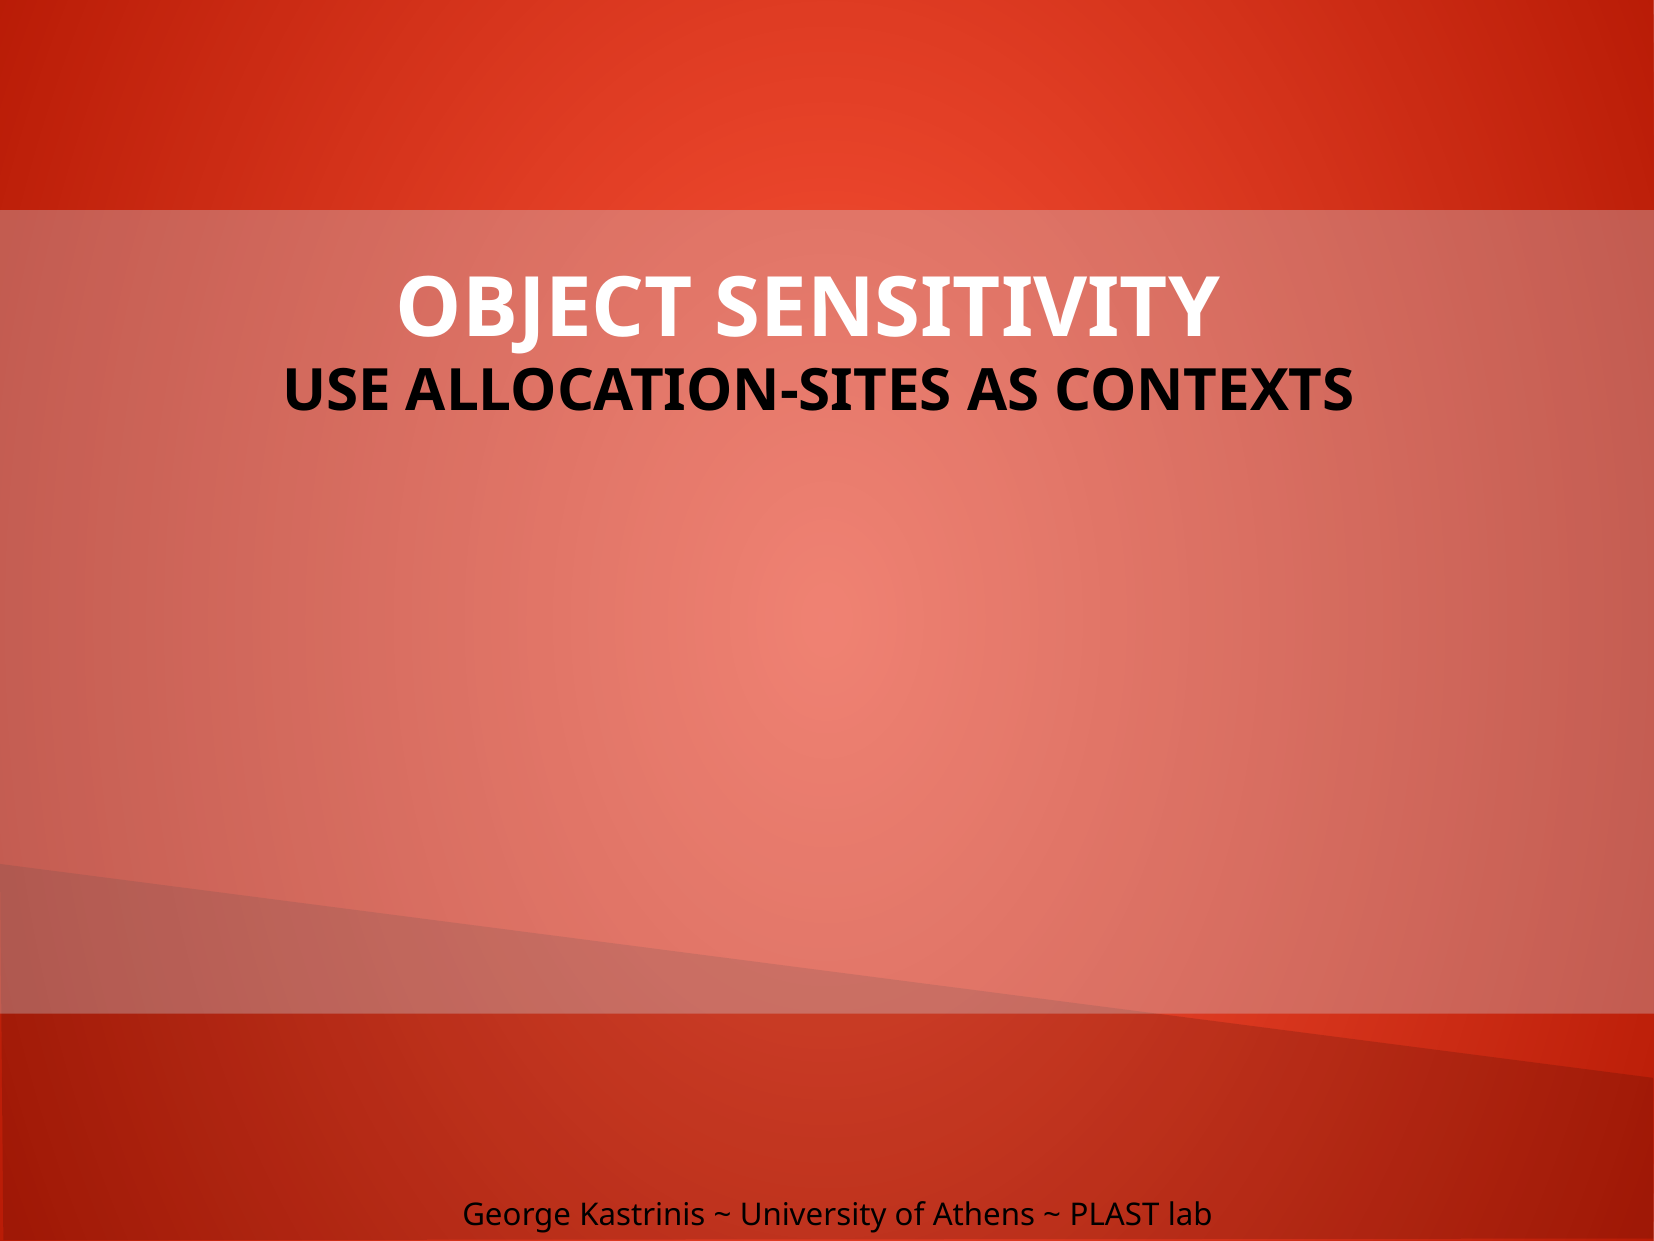

OBJECT SENSITIVITY
USE ALLOCATION-SITES AS CONTEXTS
George Kastrinis ~ University of Athens ~ PLAST lab